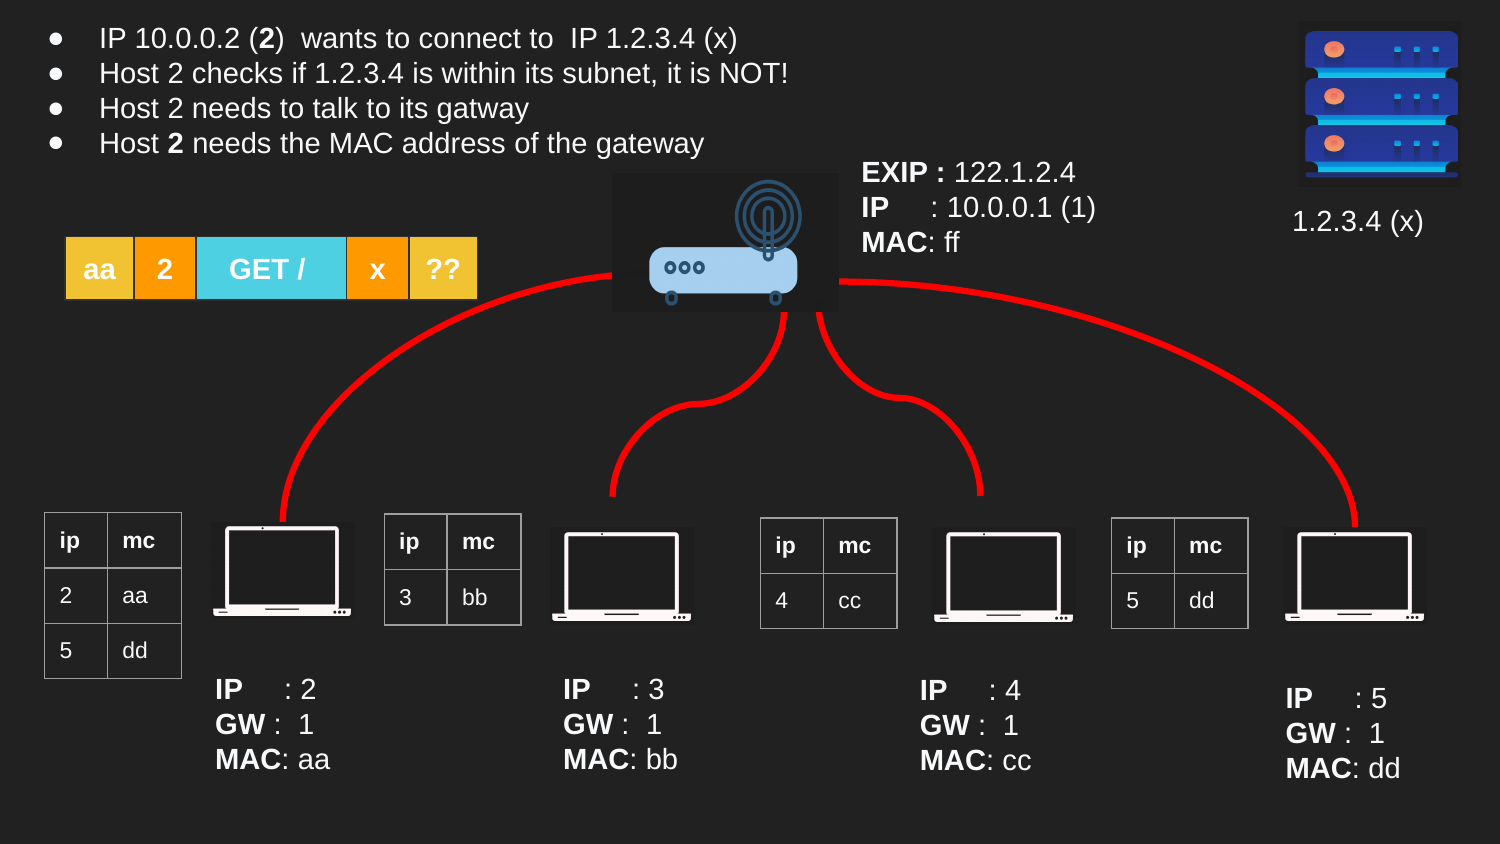

IP 10.0.0.2 (2) wants to connect to IP 1.2.3.4 (x)
Host 2 checks if 1.2.3.4 is within its subnet, it is NOT!
Host 2 needs to talk to its gatway
Host 2 needs the MAC address of the gateway
EXIP : 122.1.2.4
IP : 10.0.0.1 (1)
MAC: ff
1.2.3.4 (x)
aa
2
GET /
x
??
| ip | mc |
| --- | --- |
| 2 | aa |
| 5 | dd |
| ip | mc |
| --- | --- |
| 3 | bb |
| ip | mc |
| --- | --- |
| 4 | cc |
| ip | mc |
| --- | --- |
| 5 | dd |
IP : 2
GW : 1
MAC: aa
IP : 3
GW : 1
MAC: bb
IP : 4
GW : 1
MAC: cc
IP : 5
GW : 1
MAC: dd